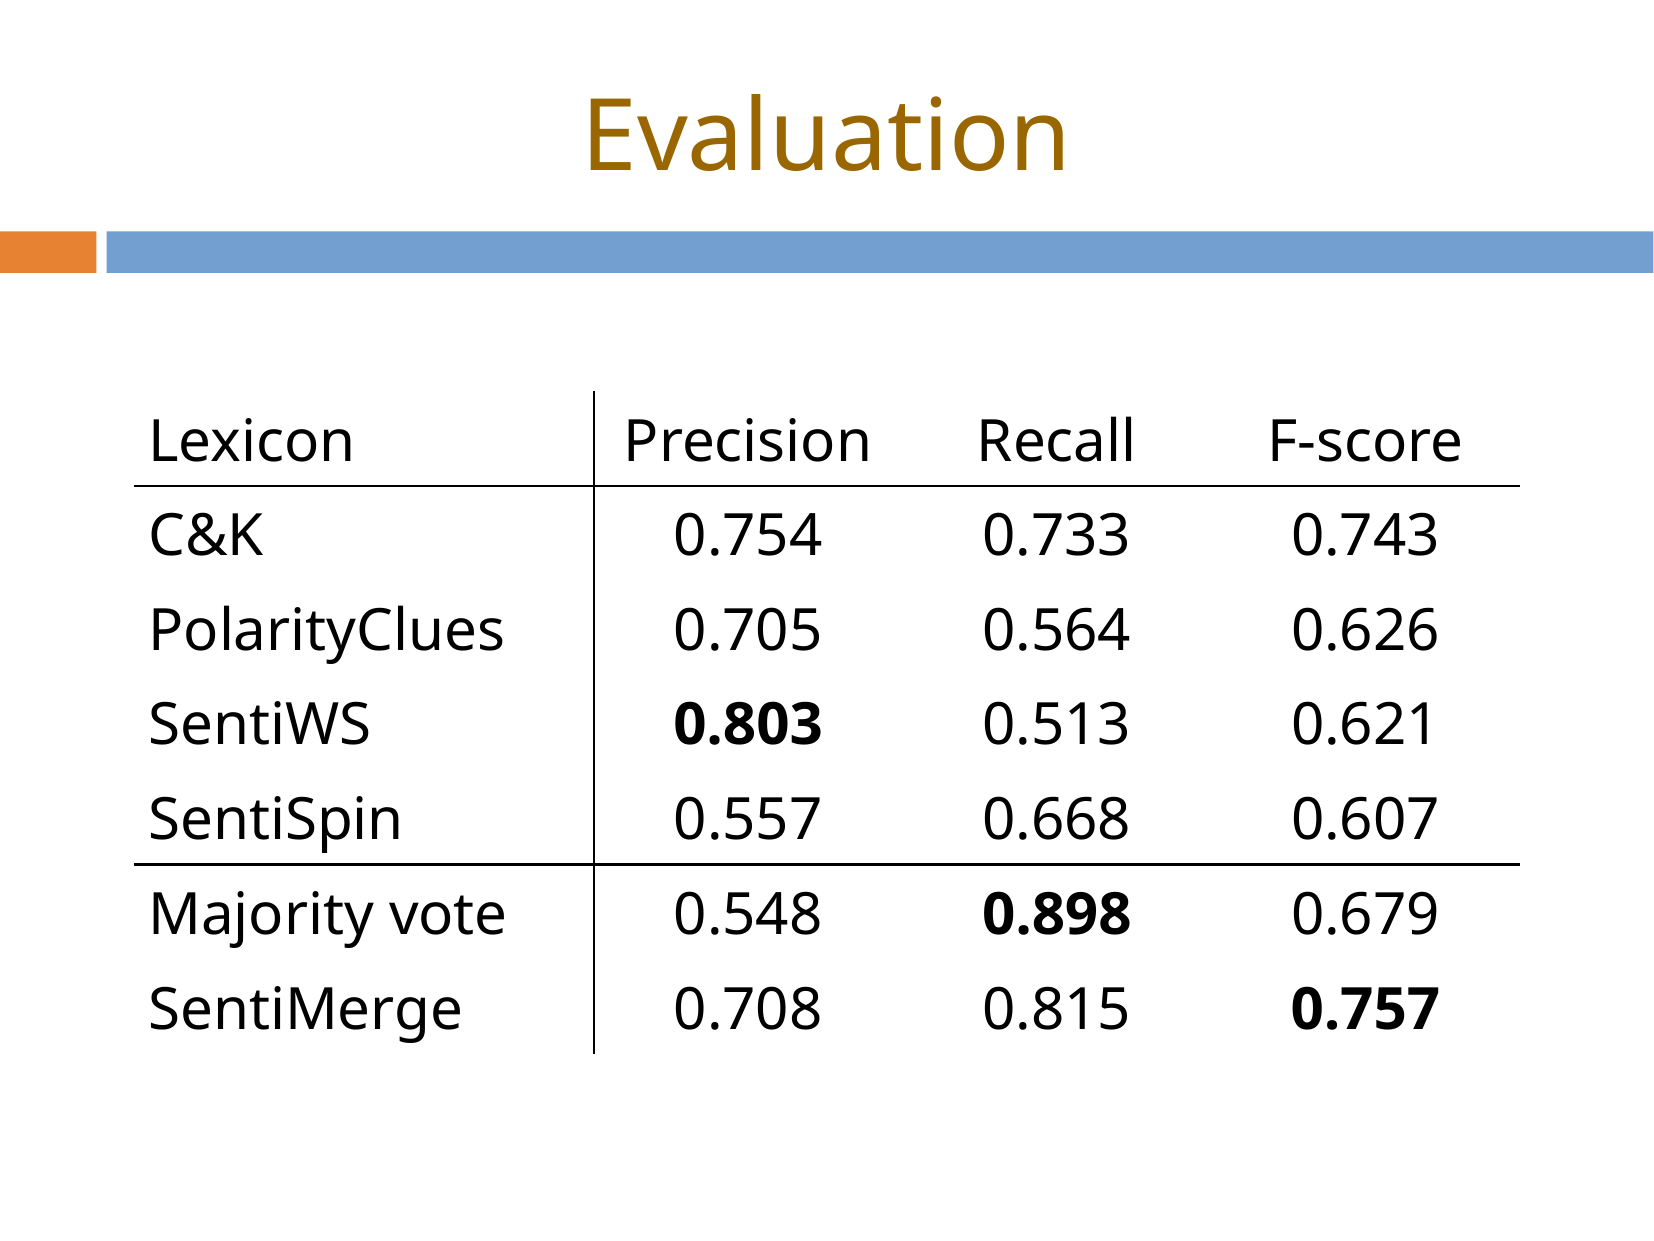

# Evaluation
| Lexicon | Precision | Recall | F-score |
| --- | --- | --- | --- |
| C&K | 0.754 | 0.733 | 0.743 |
| PolarityClues | 0.705 | 0.564 | 0.626 |
| SentiWS | 0.803 | 0.513 | 0.621 |
| SentiSpin | 0.557 | 0.668 | 0.607 |
| Majority vote | 0.548 | 0.898 | 0.679 |
| SentiMerge | 0.708 | 0.815 | 0.757 |